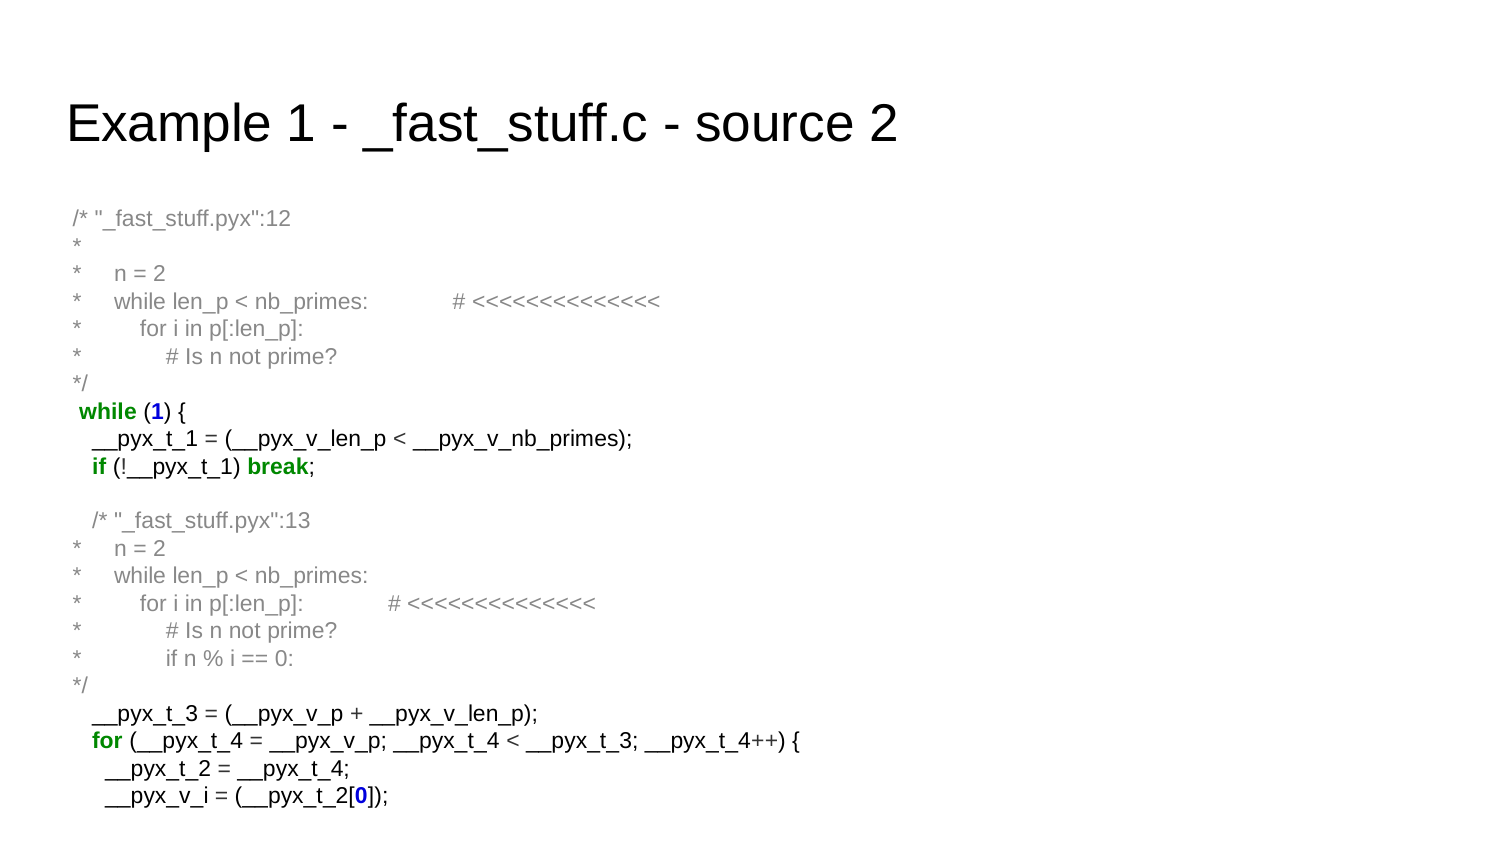

# Example 1 - _fast_stuff.c - source 2
 /* "_fast_stuff.pyx":12
 *
 * n = 2
 * while len_p < nb_primes: # <<<<<<<<<<<<<<
 * for i in p[:len_p]:
 * # Is n not prime?
 */
 while (1) {
 __pyx_t_1 = (__pyx_v_len_p < __pyx_v_nb_primes);
 if (!__pyx_t_1) break;
 /* "_fast_stuff.pyx":13
 * n = 2
 * while len_p < nb_primes:
 * for i in p[:len_p]: # <<<<<<<<<<<<<<
 * # Is n not prime?
 * if n % i == 0:
 */
 __pyx_t_3 = (__pyx_v_p + __pyx_v_len_p);
 for (__pyx_t_4 = __pyx_v_p; __pyx_t_4 < __pyx_t_3; __pyx_t_4++) {
 __pyx_t_2 = __pyx_t_4;
 __pyx_v_i = (__pyx_t_2[0]);